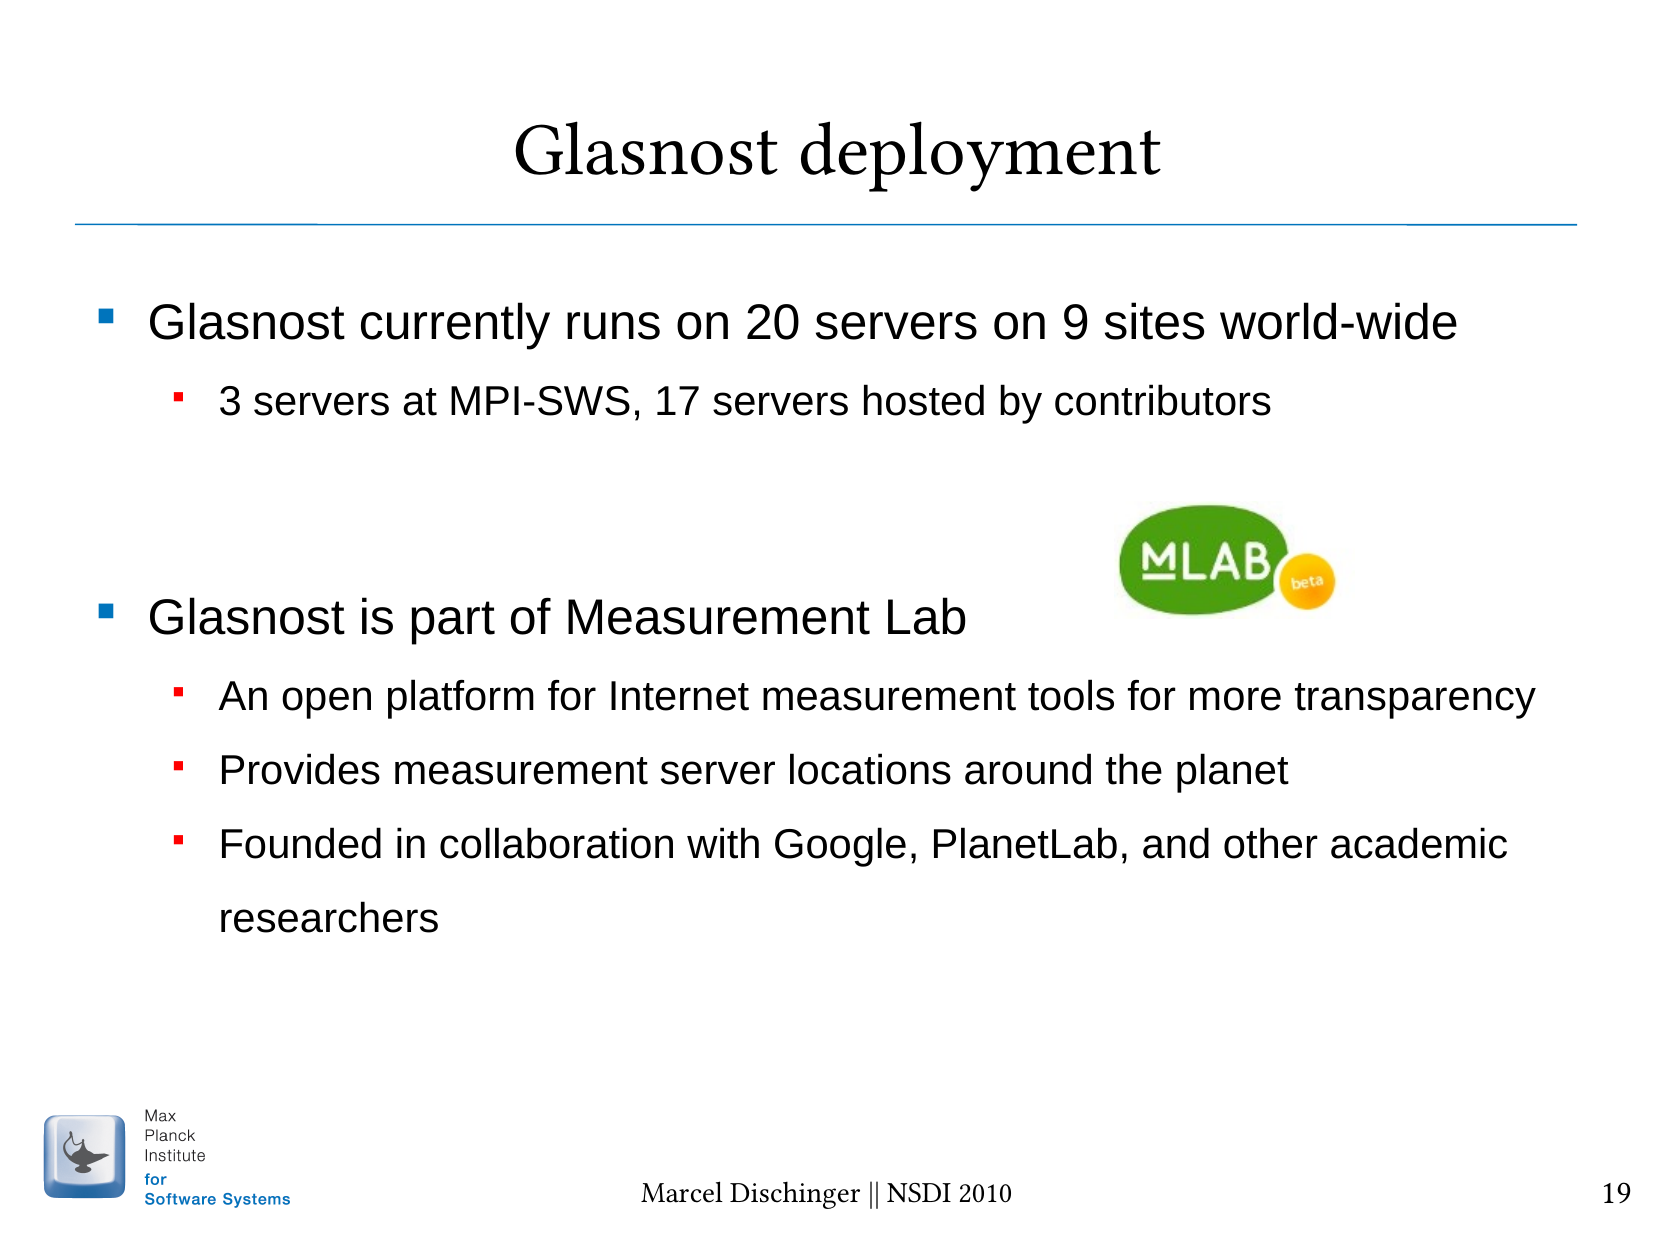

# Glasnost deployment
Glasnost currently runs on 20 servers on 9 sites world-wide
3 servers at MPI-SWS, 17 servers hosted by contributors
Glasnost is part of Measurement Lab
An open platform for Internet measurement tools for more transparency
Provides measurement server locations around the planet
Founded in collaboration with Google, PlanetLab, and other academic researchers